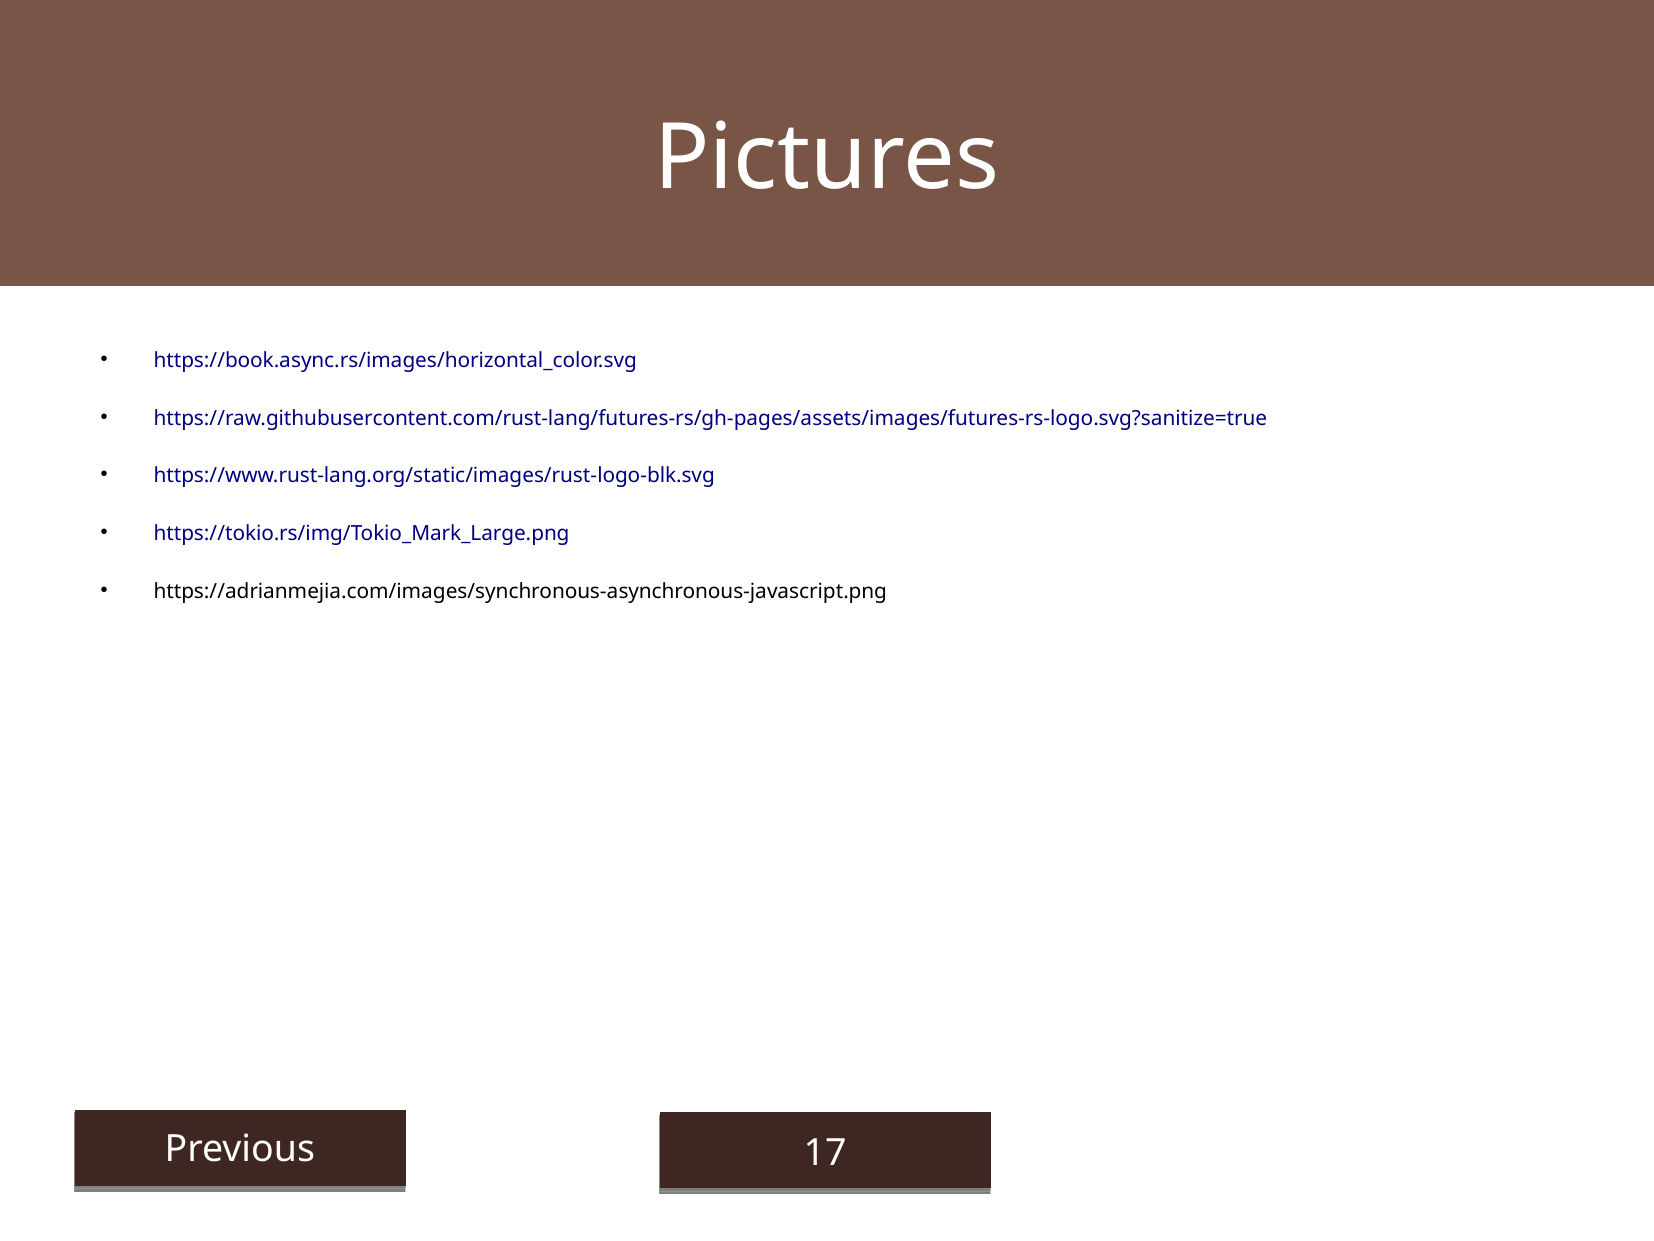

# Pictures
https://book.async.rs/images/horizontal_color.svg
https://raw.githubusercontent.com/rust-lang/futures-rs/gh-pages/assets/images/futures-rs-logo.svg?sanitize=true
https://www.rust-lang.org/static/images/rust-logo-blk.svg
https://tokio.rs/img/Tokio_Mark_Large.png
https://adrianmejia.com/images/synchronous-asynchronous-javascript.png
Previous